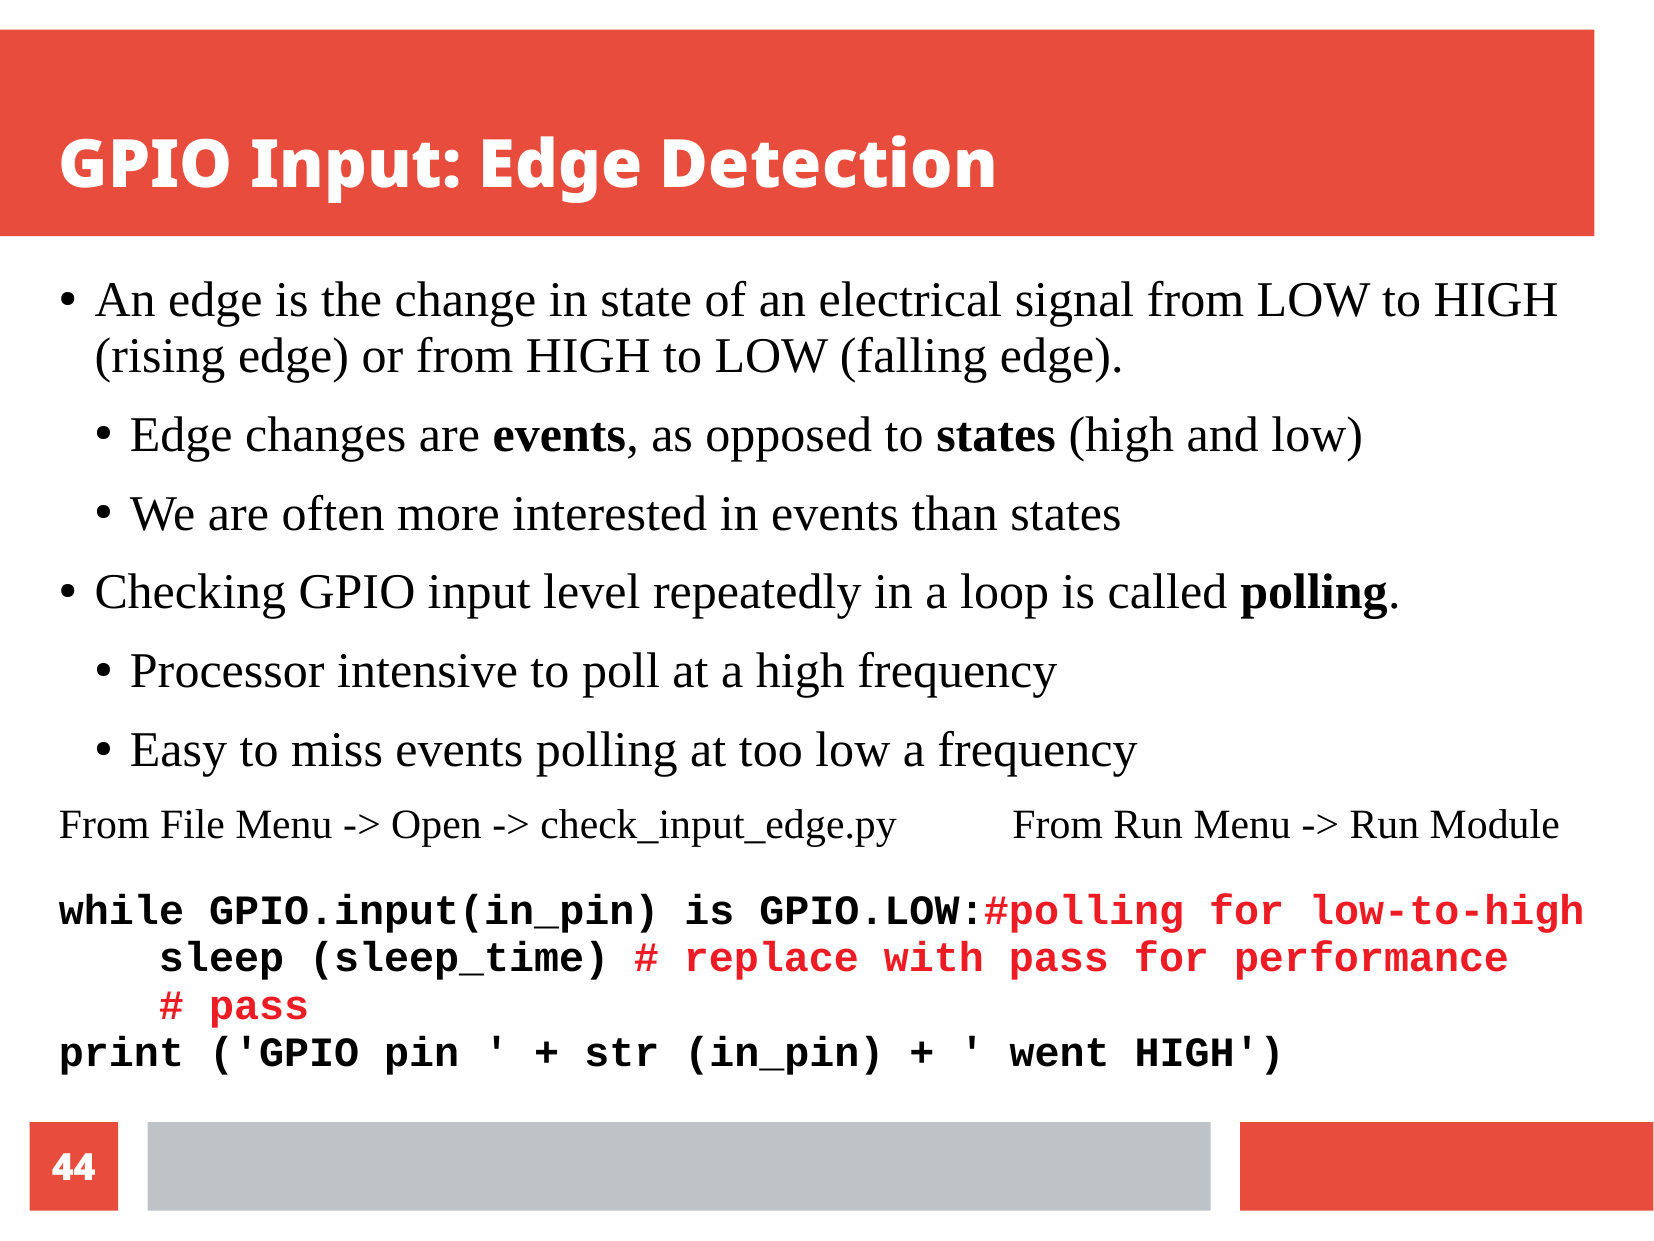

# GPIO Input: Edge Detection
An edge is the change in state of an electrical signal from LOW to HIGH (rising edge) or from HIGH to LOW (falling edge).
Edge changes are events, as opposed to states (high and low)
We are often more interested in events than states
Checking GPIO input level repeatedly in a loop is called polling.
Processor intensive to poll at a high frequency
Easy to miss events polling at too low a frequency
From File Menu -> Open -> check_input_edge.py From Run Menu -> Run Module
while GPIO.input(in_pin) is GPIO.LOW:#polling for low-to-high
 sleep (sleep_time) # replace with pass for performance
 # pass
print ('GPIO pin ' + str (in_pin) + ' went HIGH')
44